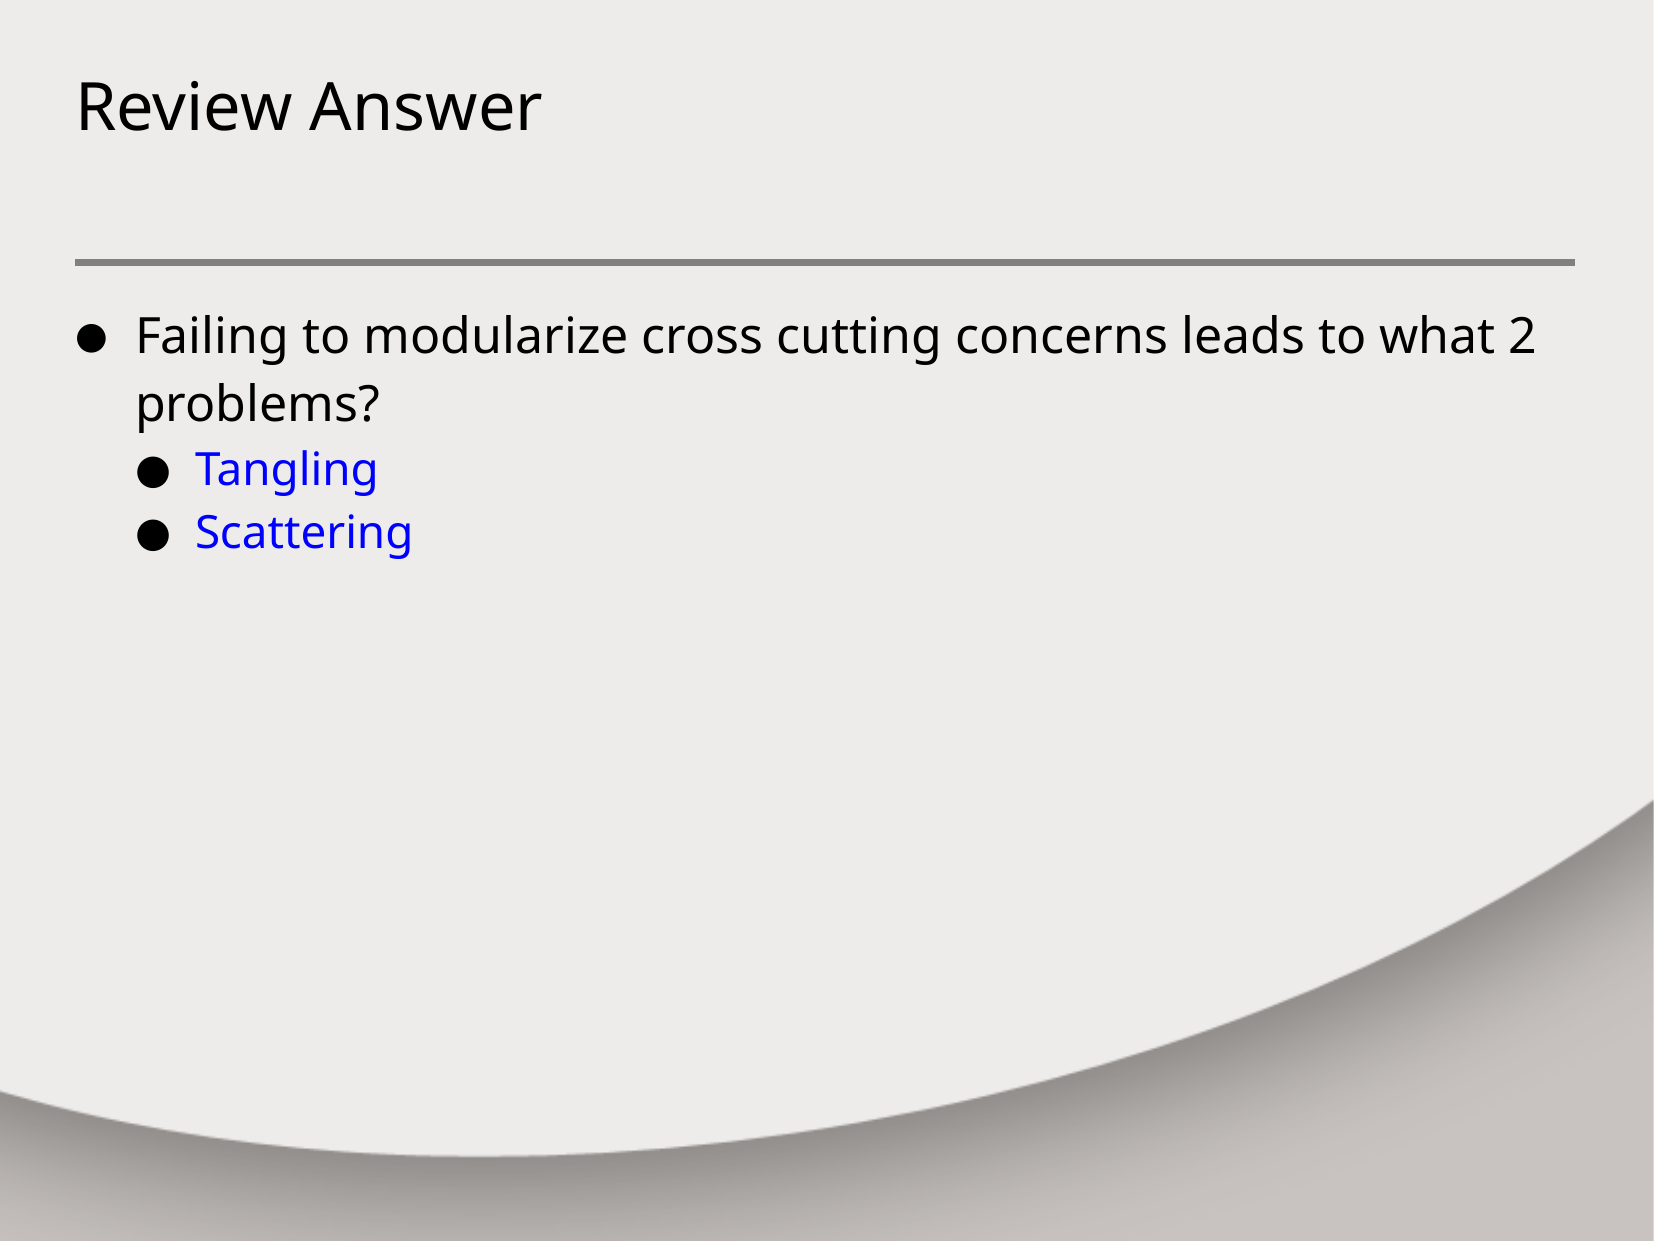

# Review Answer
Failing to modularize cross cutting concerns leads to what 2 problems?
Tangling
Scattering